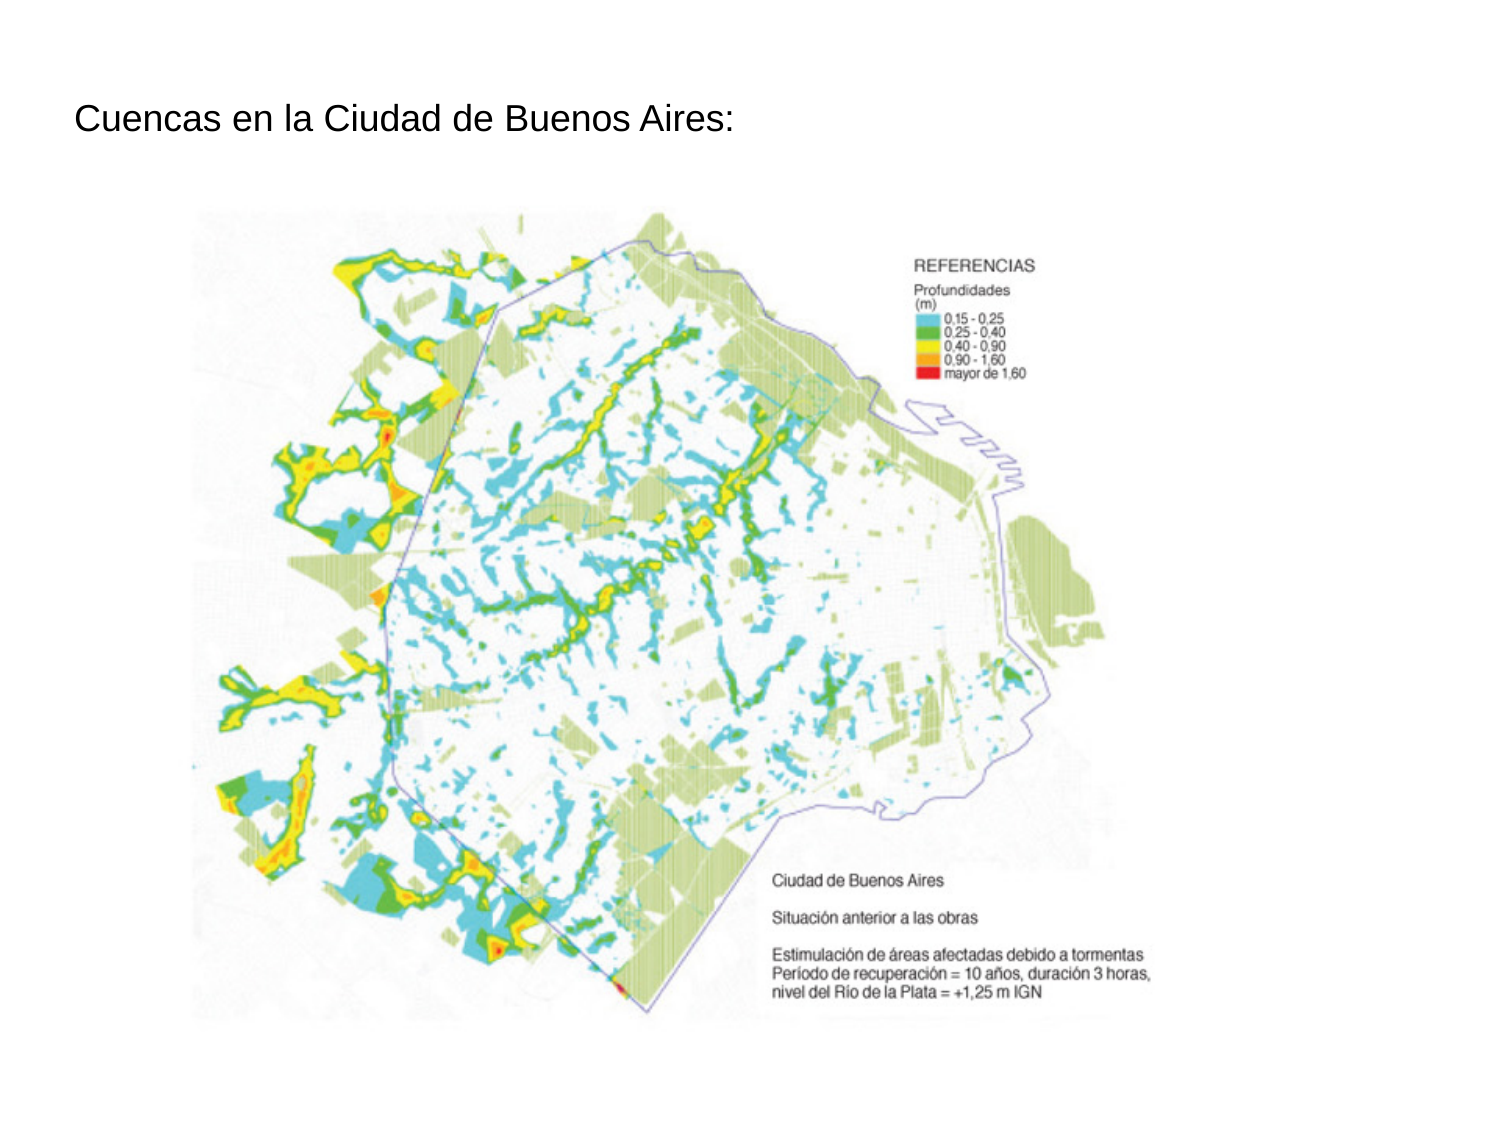

Cuencas en la Ciudad de Buenos Aires: